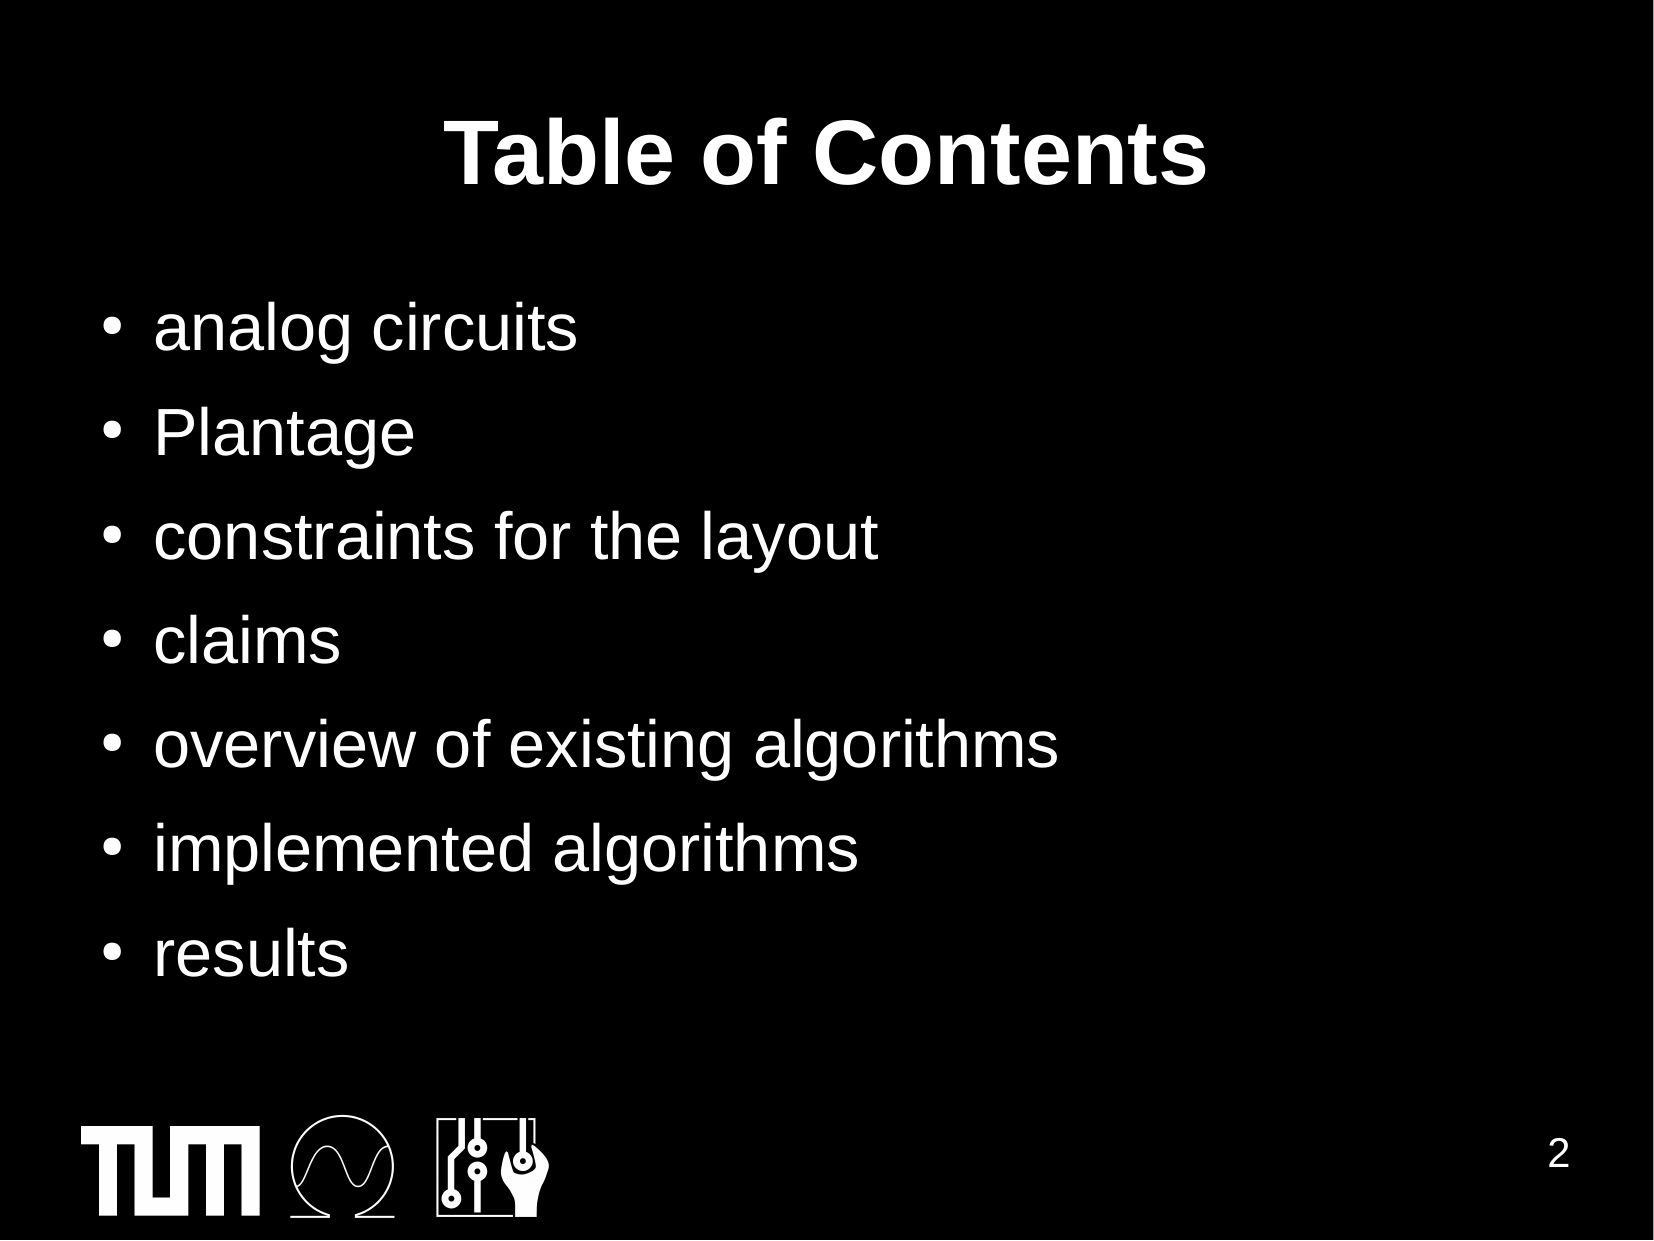

# Table of Contents
analog circuits
Plantage
constraints for the layout
claims
overview of existing algorithms
implemented algorithms
results
2